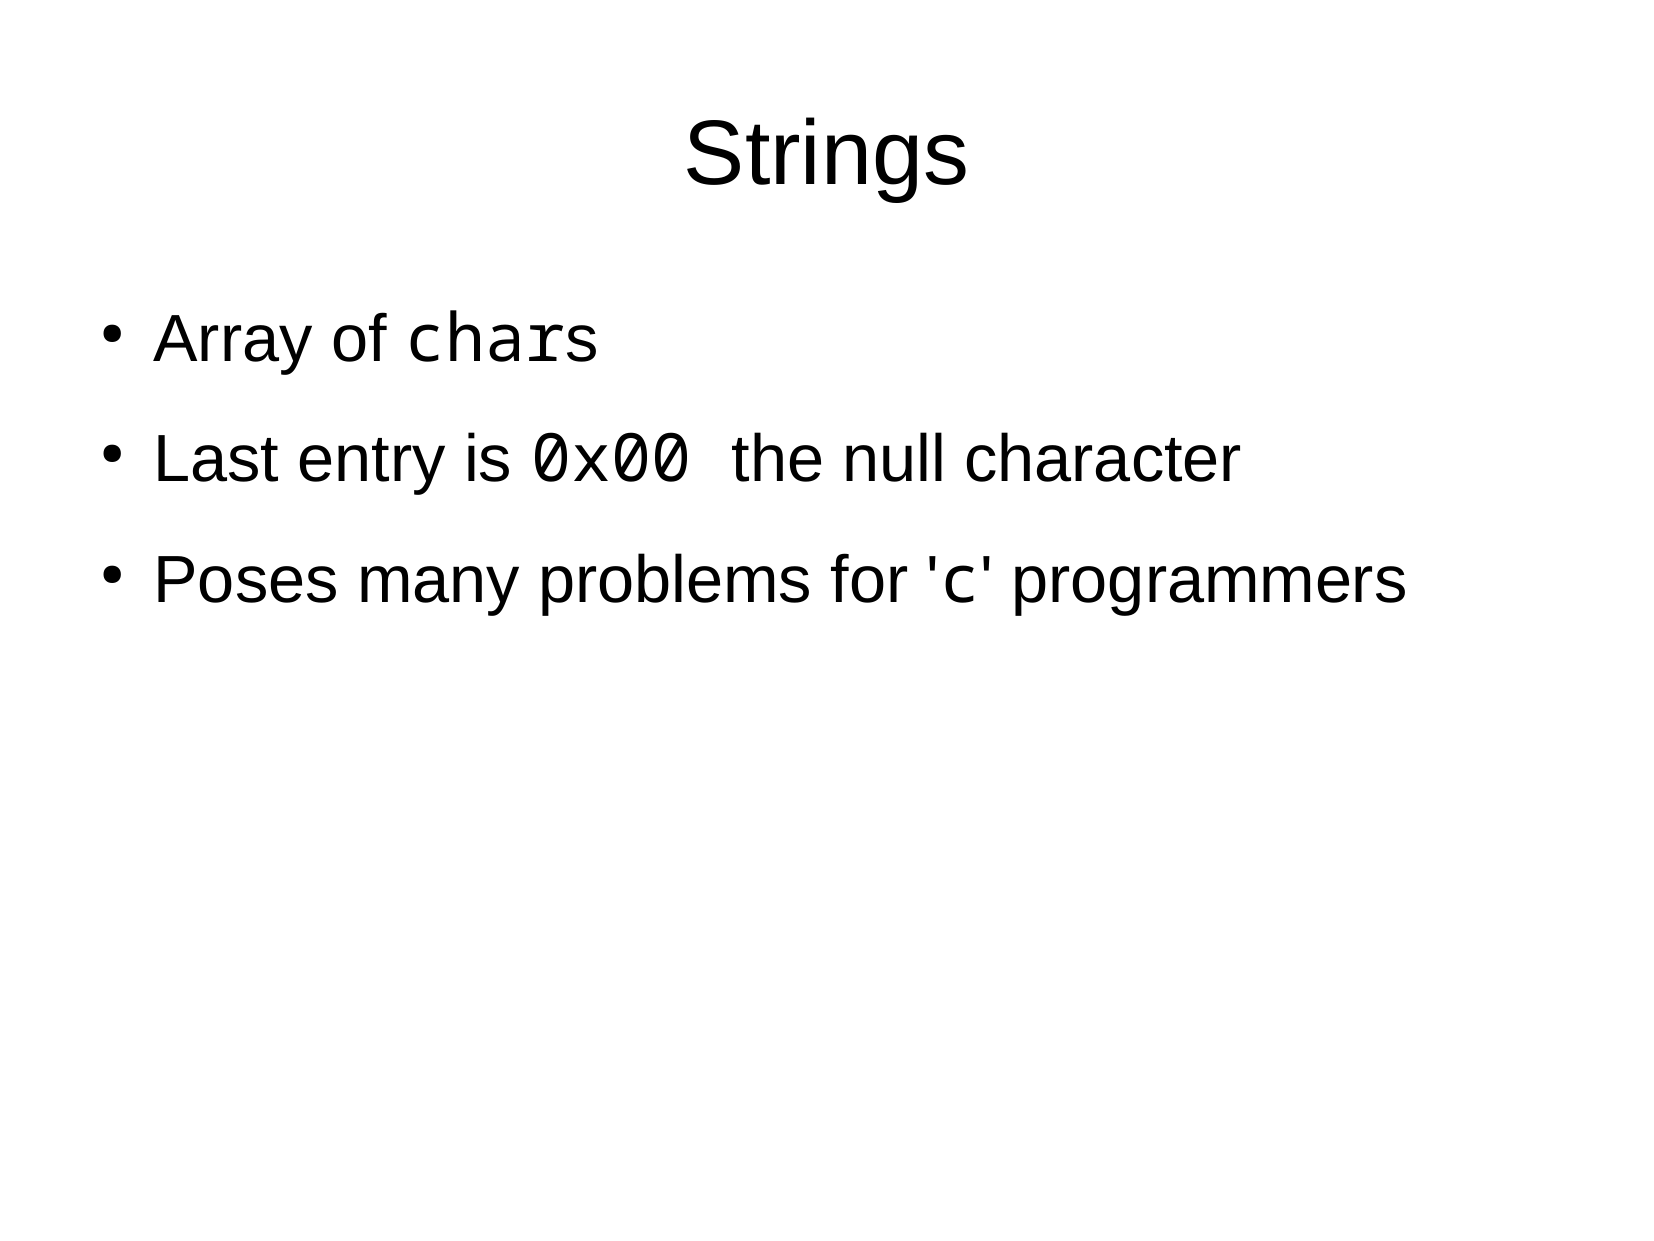

# Strings
Array of chars
Last entry is 0x00 the null character
Poses many problems for 'c' programmers